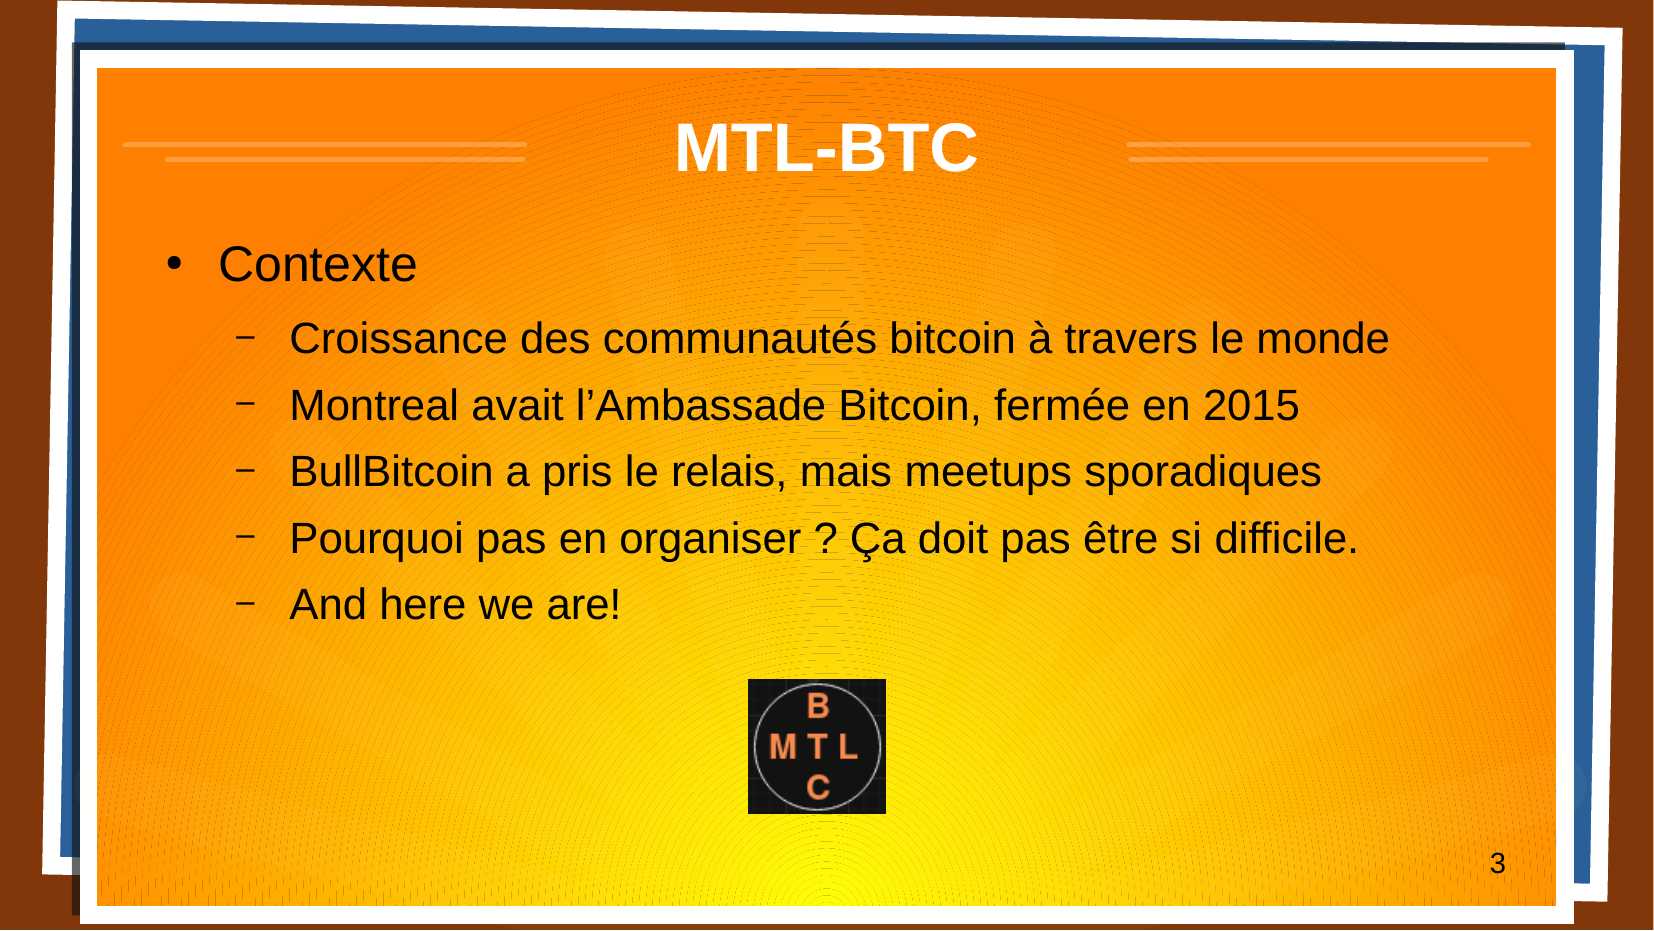

# MTL-BTC
Contexte
Croissance des communautés bitcoin à travers le monde
Montreal avait l’Ambassade Bitcoin, fermée en 2015
BullBitcoin a pris le relais, mais meetups sporadiques
Pourquoi pas en organiser ? Ça doit pas être si difficile.
And here we are!
3